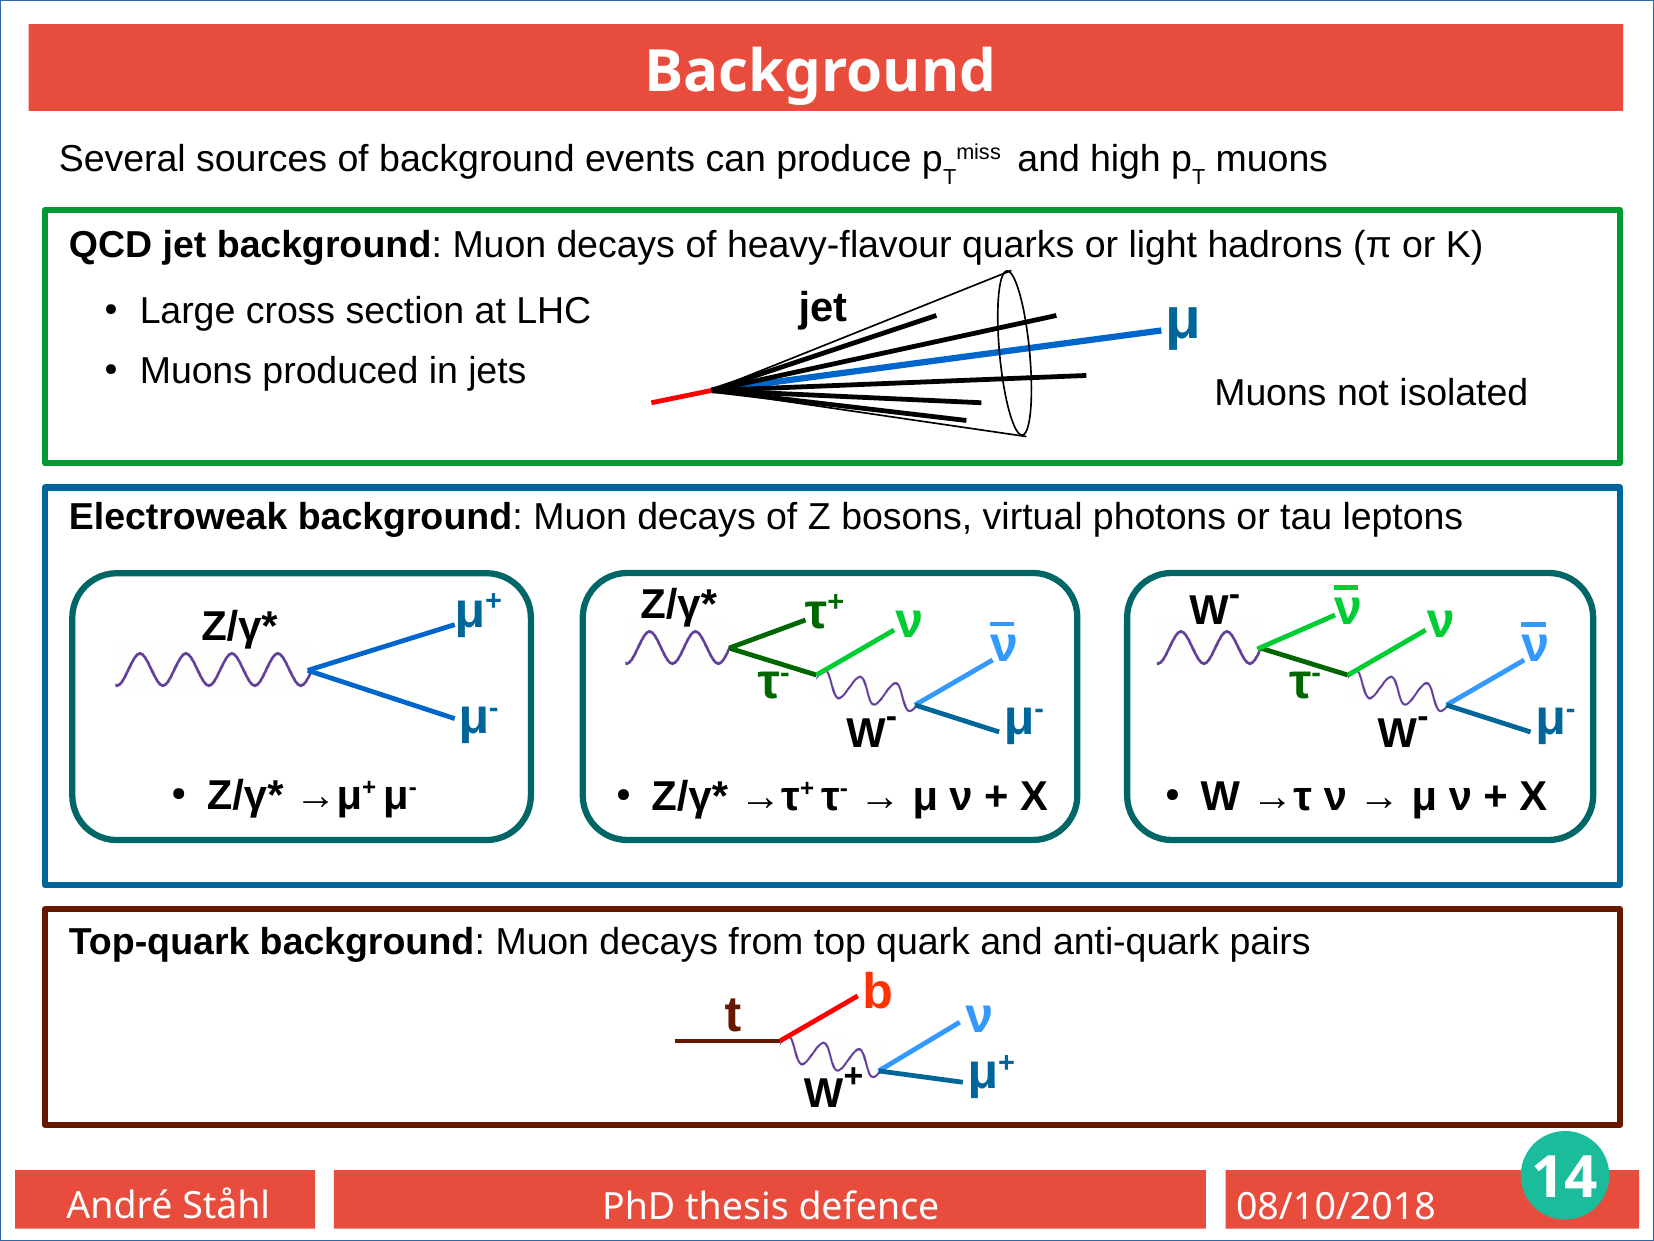

# Background
Several sources of background events can produce pTmiss and high pT muons
QCD jet background: Muon decays of heavy-flavour quarks or light hadrons (π or K)
Large cross section at LHC
Muons produced in jets
jet
μ
Muons not isolated
Electroweak background: Muon decays of Z bosons, virtual photons or tau leptons
 W-
ν
ν
ν
τ-
μ-
W-
μ+
Z/γ*
μ-
τ+
Z/γ*
ν
ν
τ-
W-
μ-
Z/γ* →τ+ τ- → μ ν + X
W →τ ν → μ ν + X
Z/γ* →μ+ μ-
Top-quark background: Muon decays from top quark and anti-quark pairs
b
t
ν
μ+
W+
14
08/10/2018